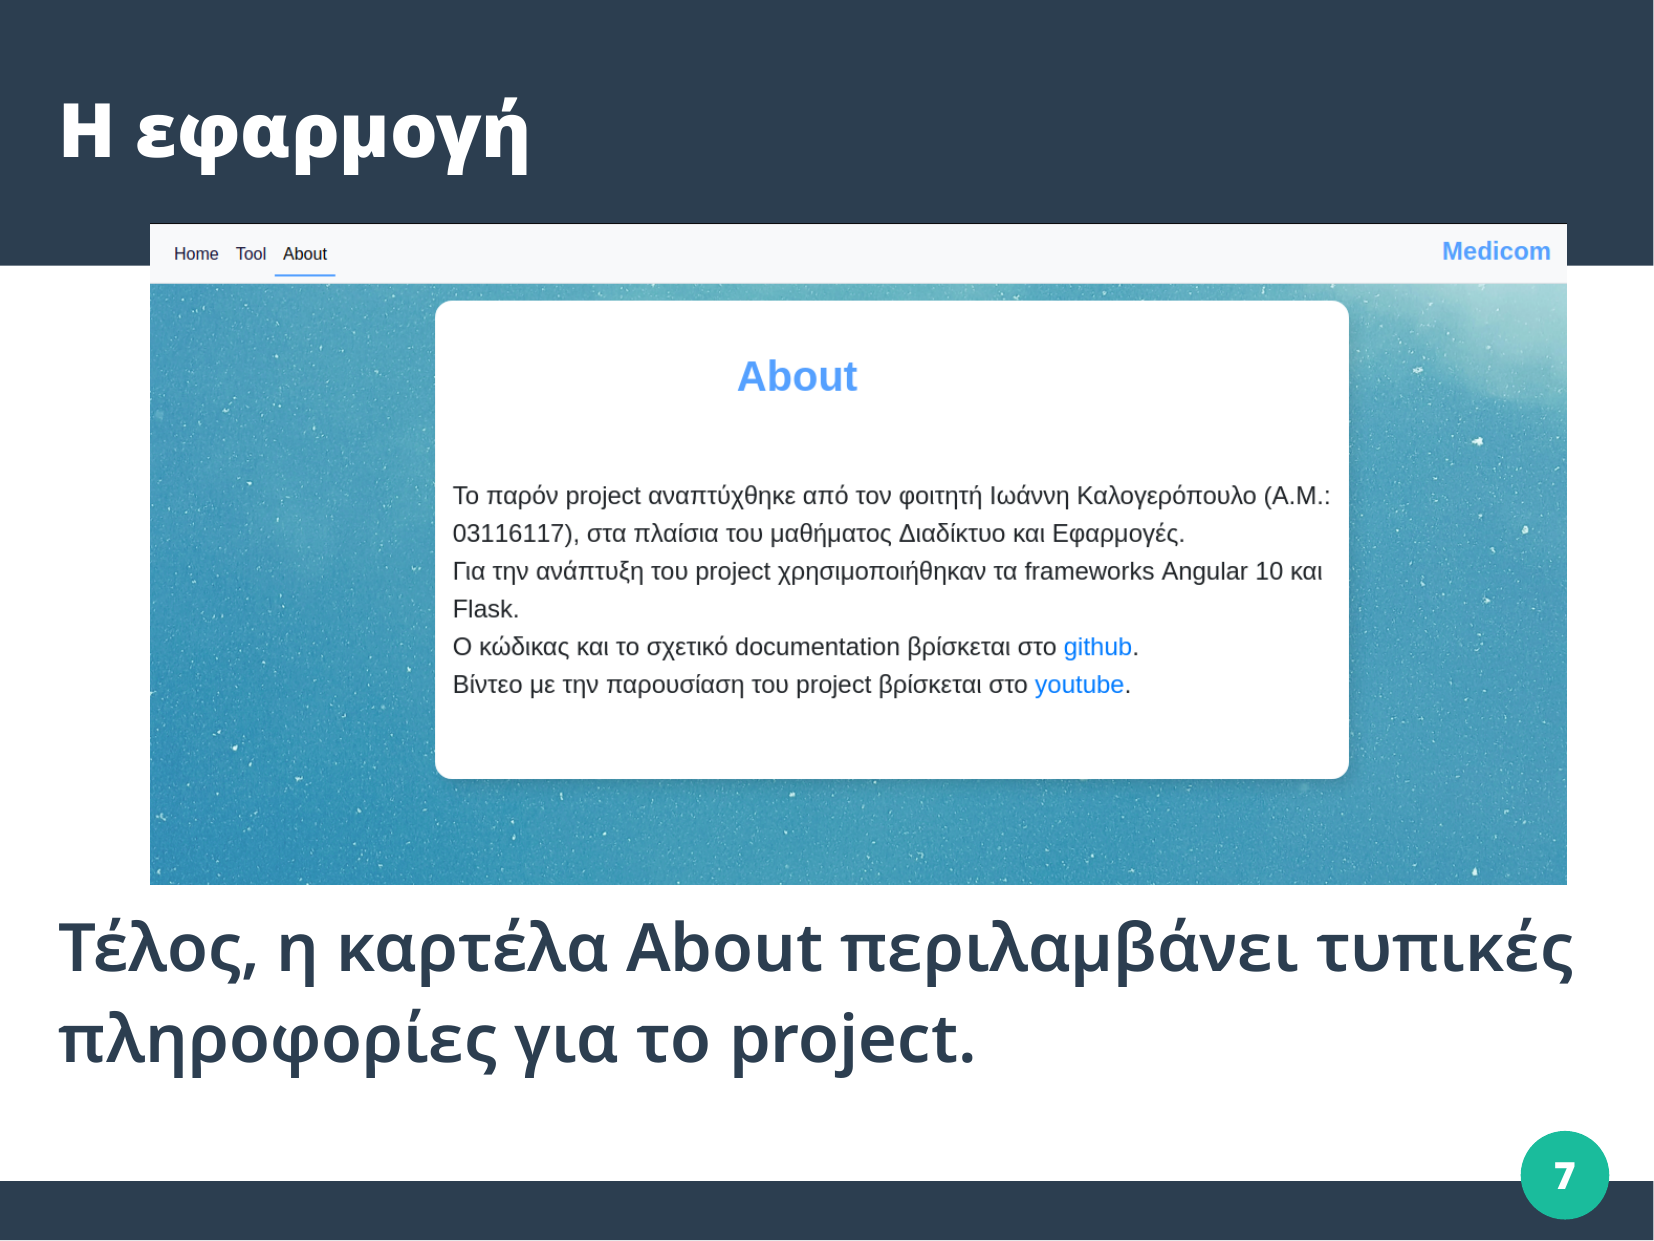

# Η εφαρμογή
Τέλος, η καρτέλα About περιλαμβάνει τυπικές πληροφορίες για το project.
7